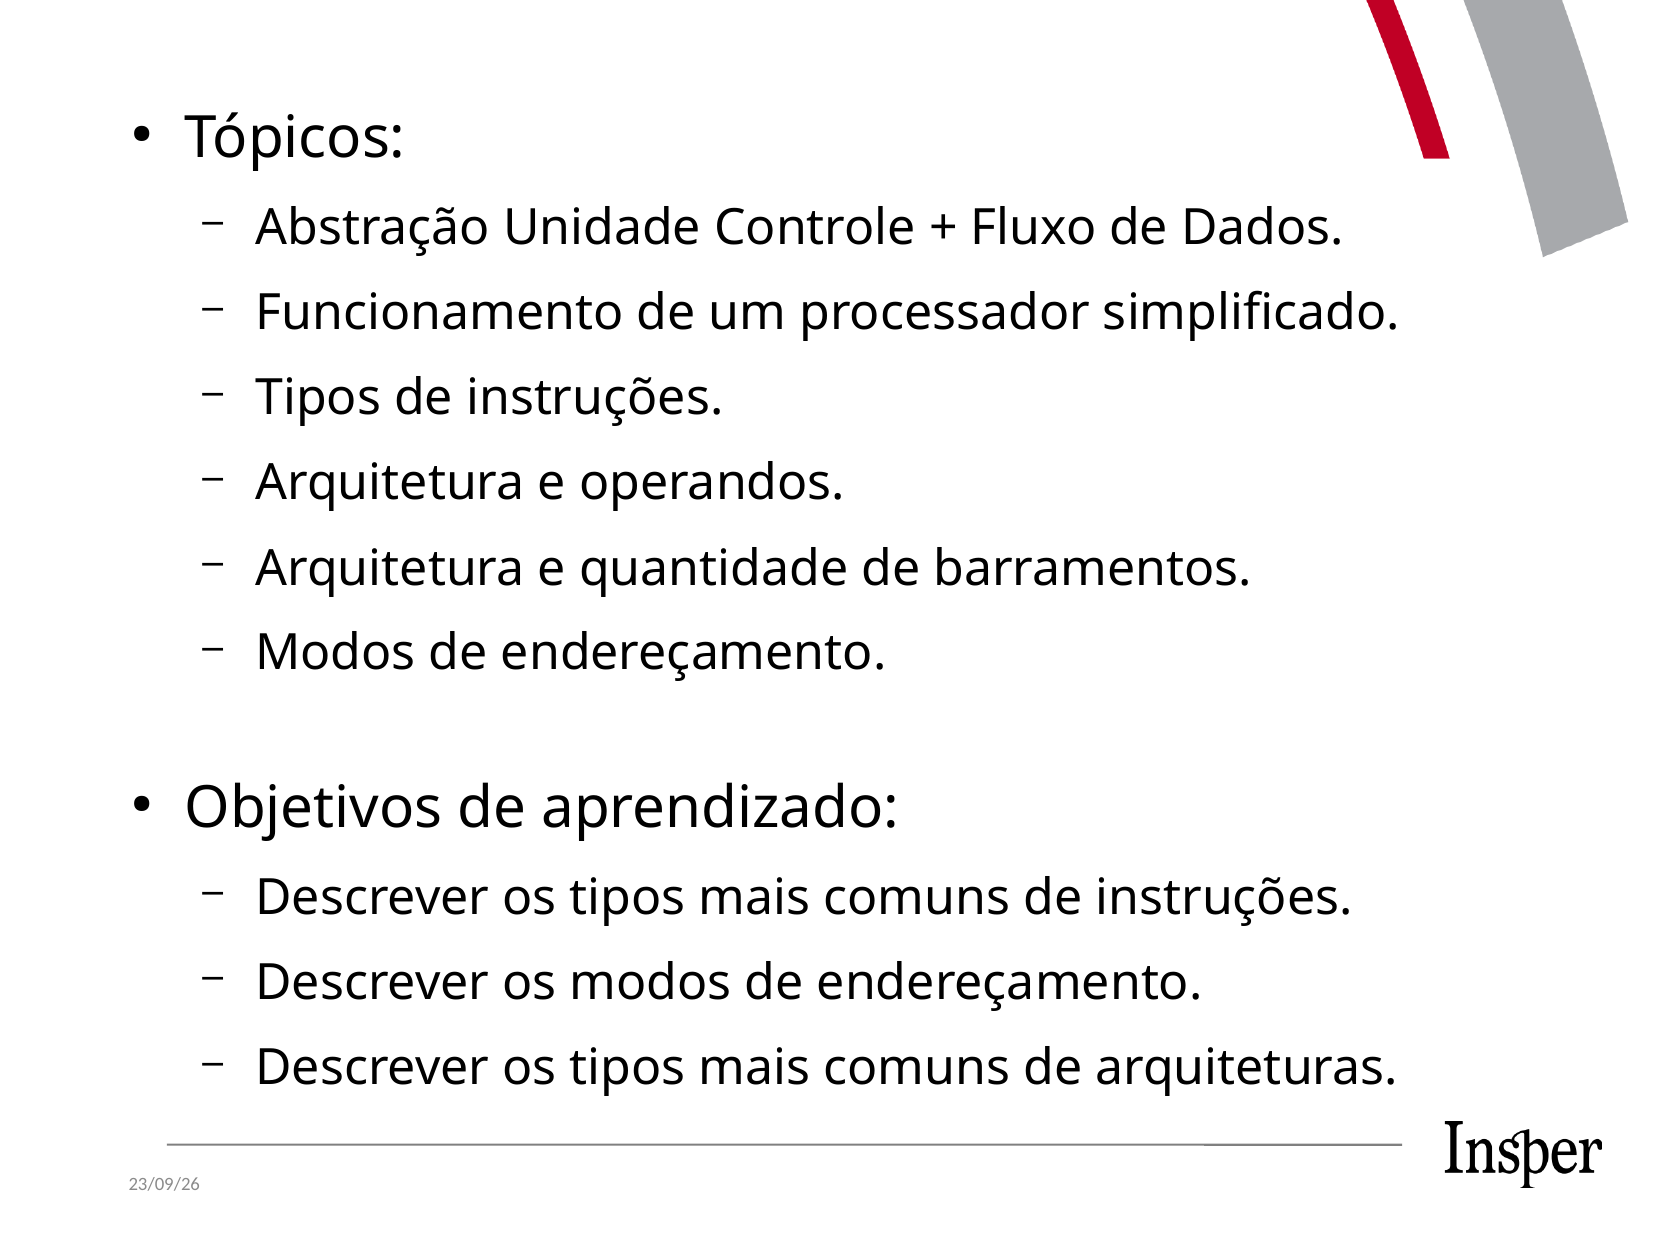

# Tópicos:
Abstração Unidade Controle + Fluxo de Dados.
Funcionamento de um processador simplificado.
Tipos de instruções.
Arquitetura e operandos.
Arquitetura e quantidade de barramentos.
Modos de endereçamento.
Objetivos de aprendizado:
Descrever os tipos mais comuns de instruções.
Descrever os modos de endereçamento.
Descrever os tipos mais comuns de arquiteturas.